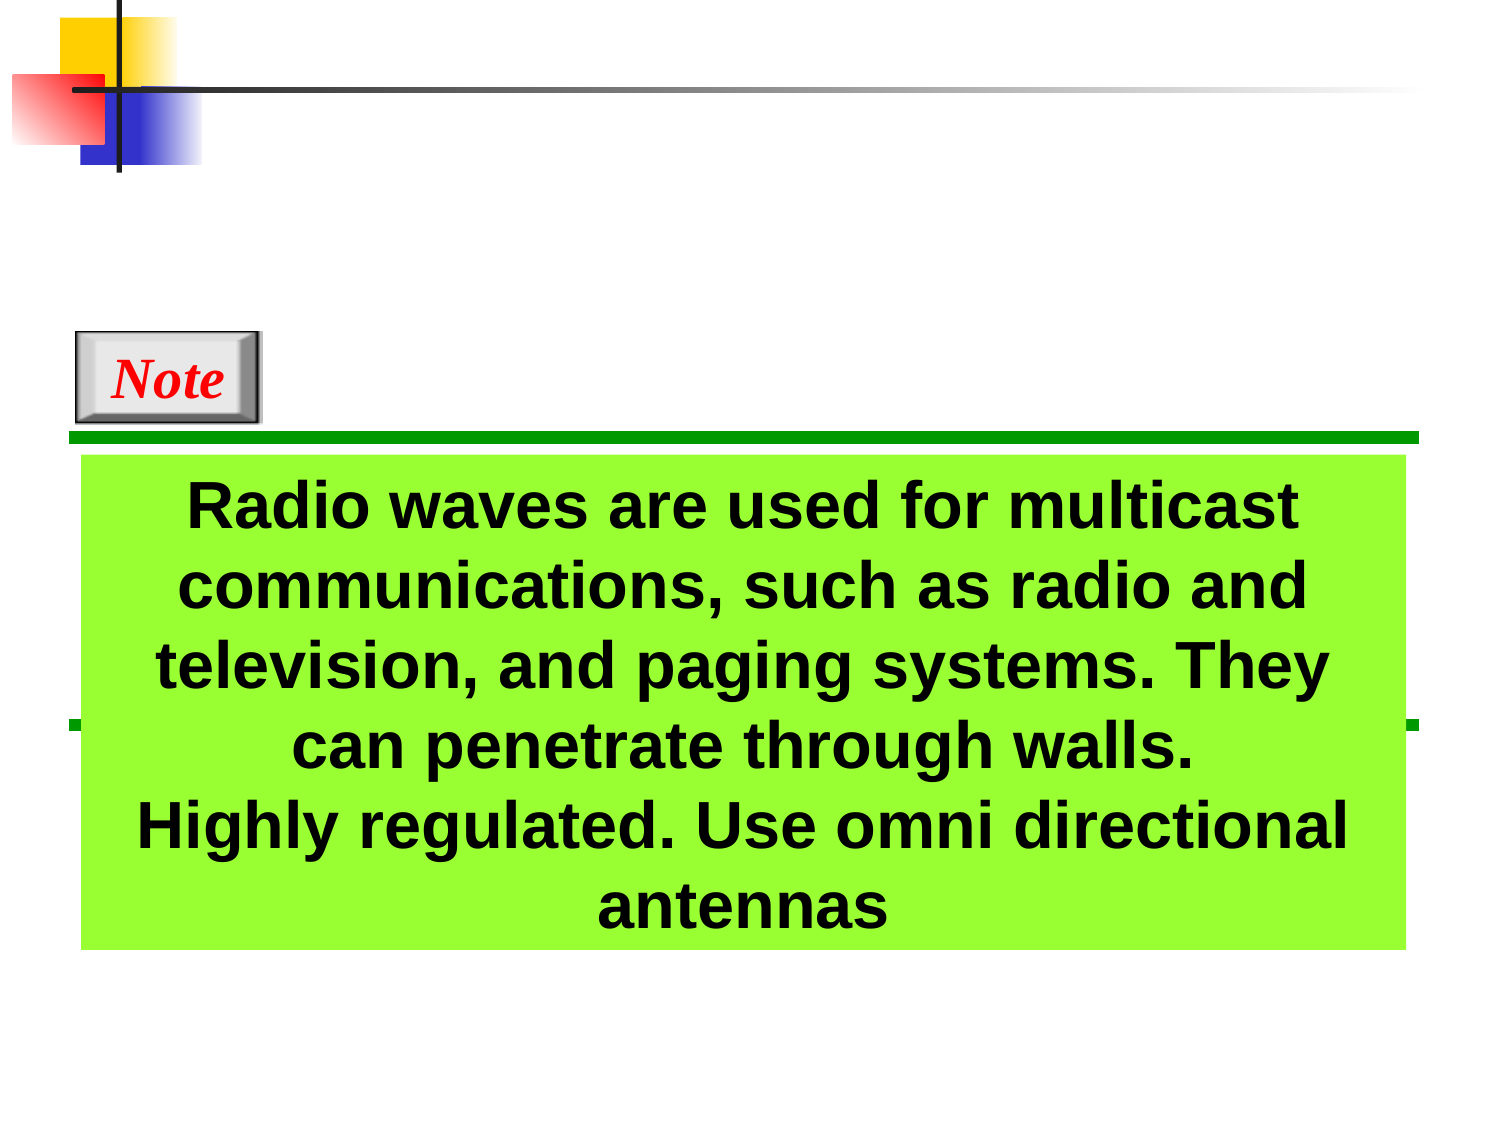

Note
Radio waves are used for multicast communications, such as radio and television, and paging systems. They can penetrate through walls.
Highly regulated. Use omni directional antennas